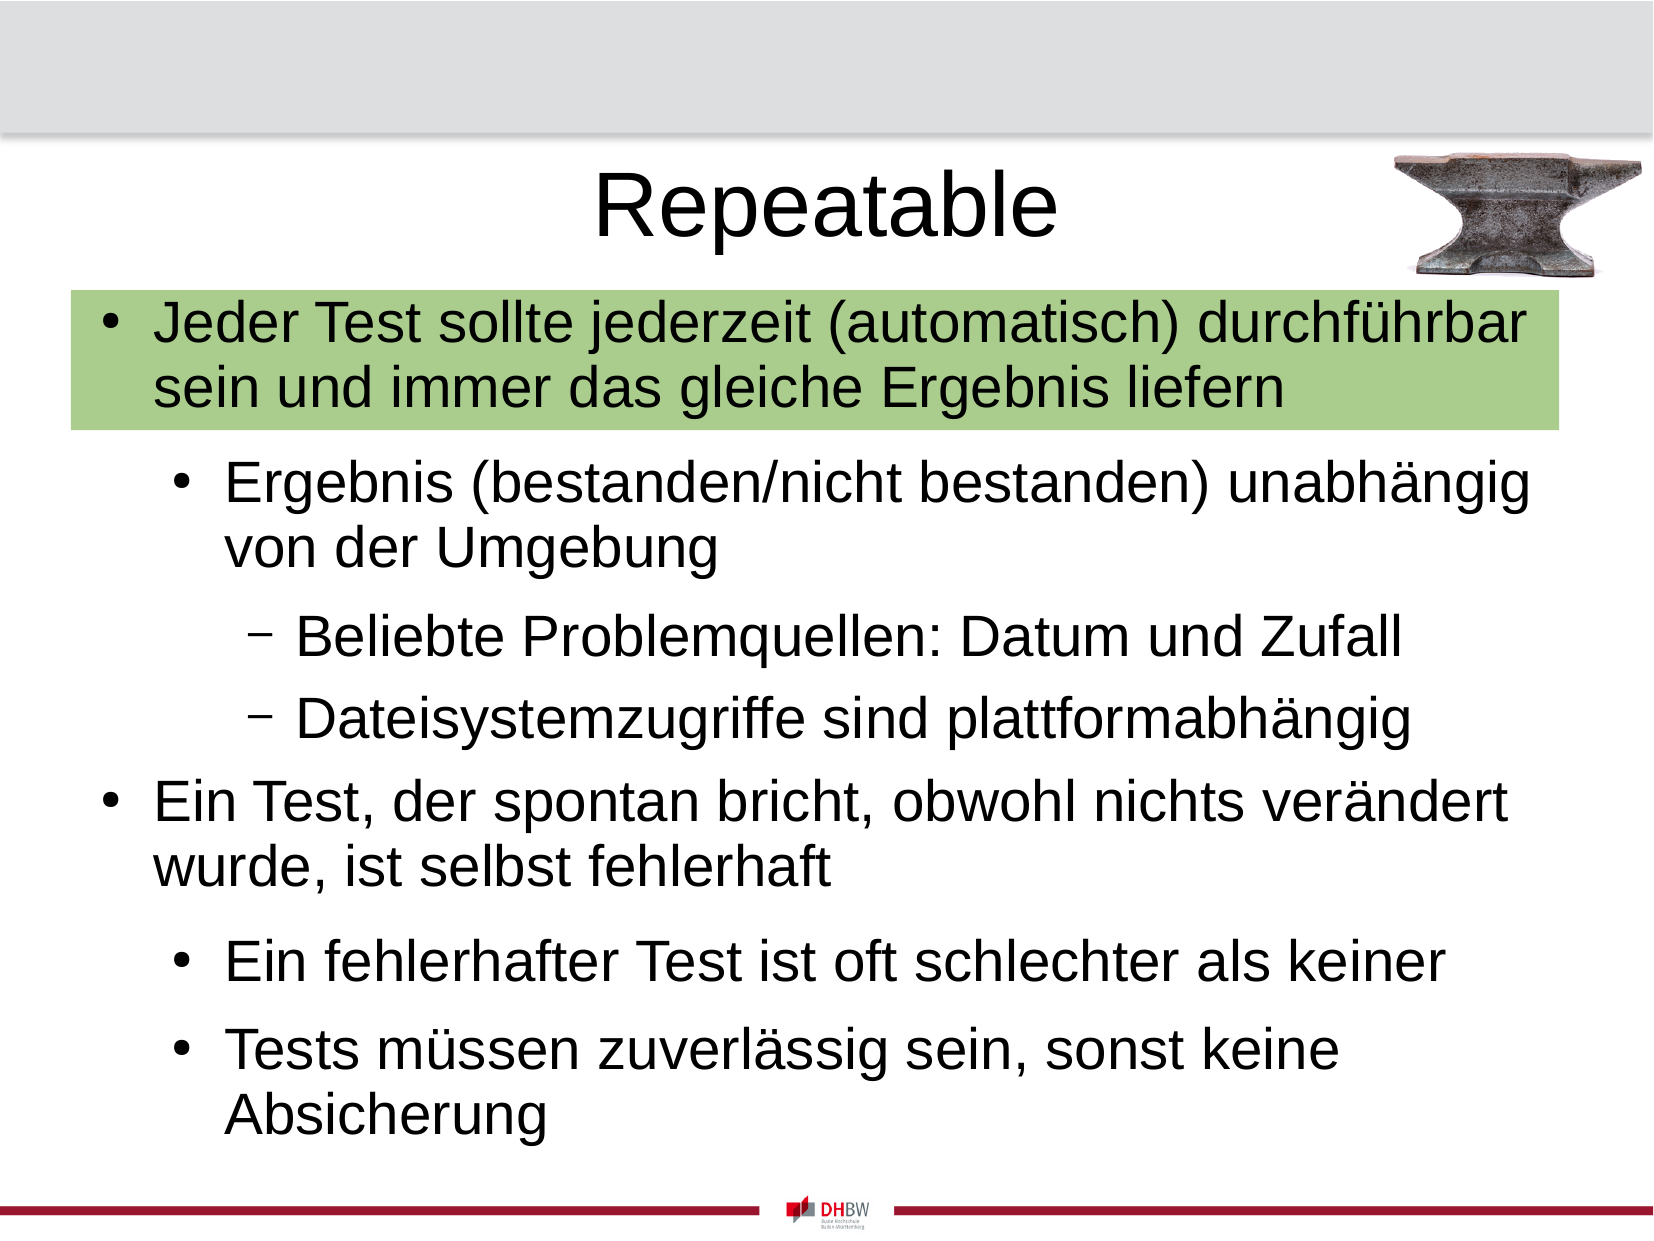

# Repeatable
Jeder Test sollte jederzeit (automatisch) durchführbar sein und immer das gleiche Ergebnis liefern
Ergebnis (bestanden/nicht bestanden) unabhängig von der Umgebung
Beliebte Problemquellen: Datum und Zufall
Dateisystemzugriffe sind plattformabhängig
Ein Test, der spontan bricht, obwohl nichts verändert wurde, ist selbst fehlerhaft
Ein fehlerhafter Test ist oft schlechter als keiner
Tests müssen zuverlässig sein, sonst keine Absicherung